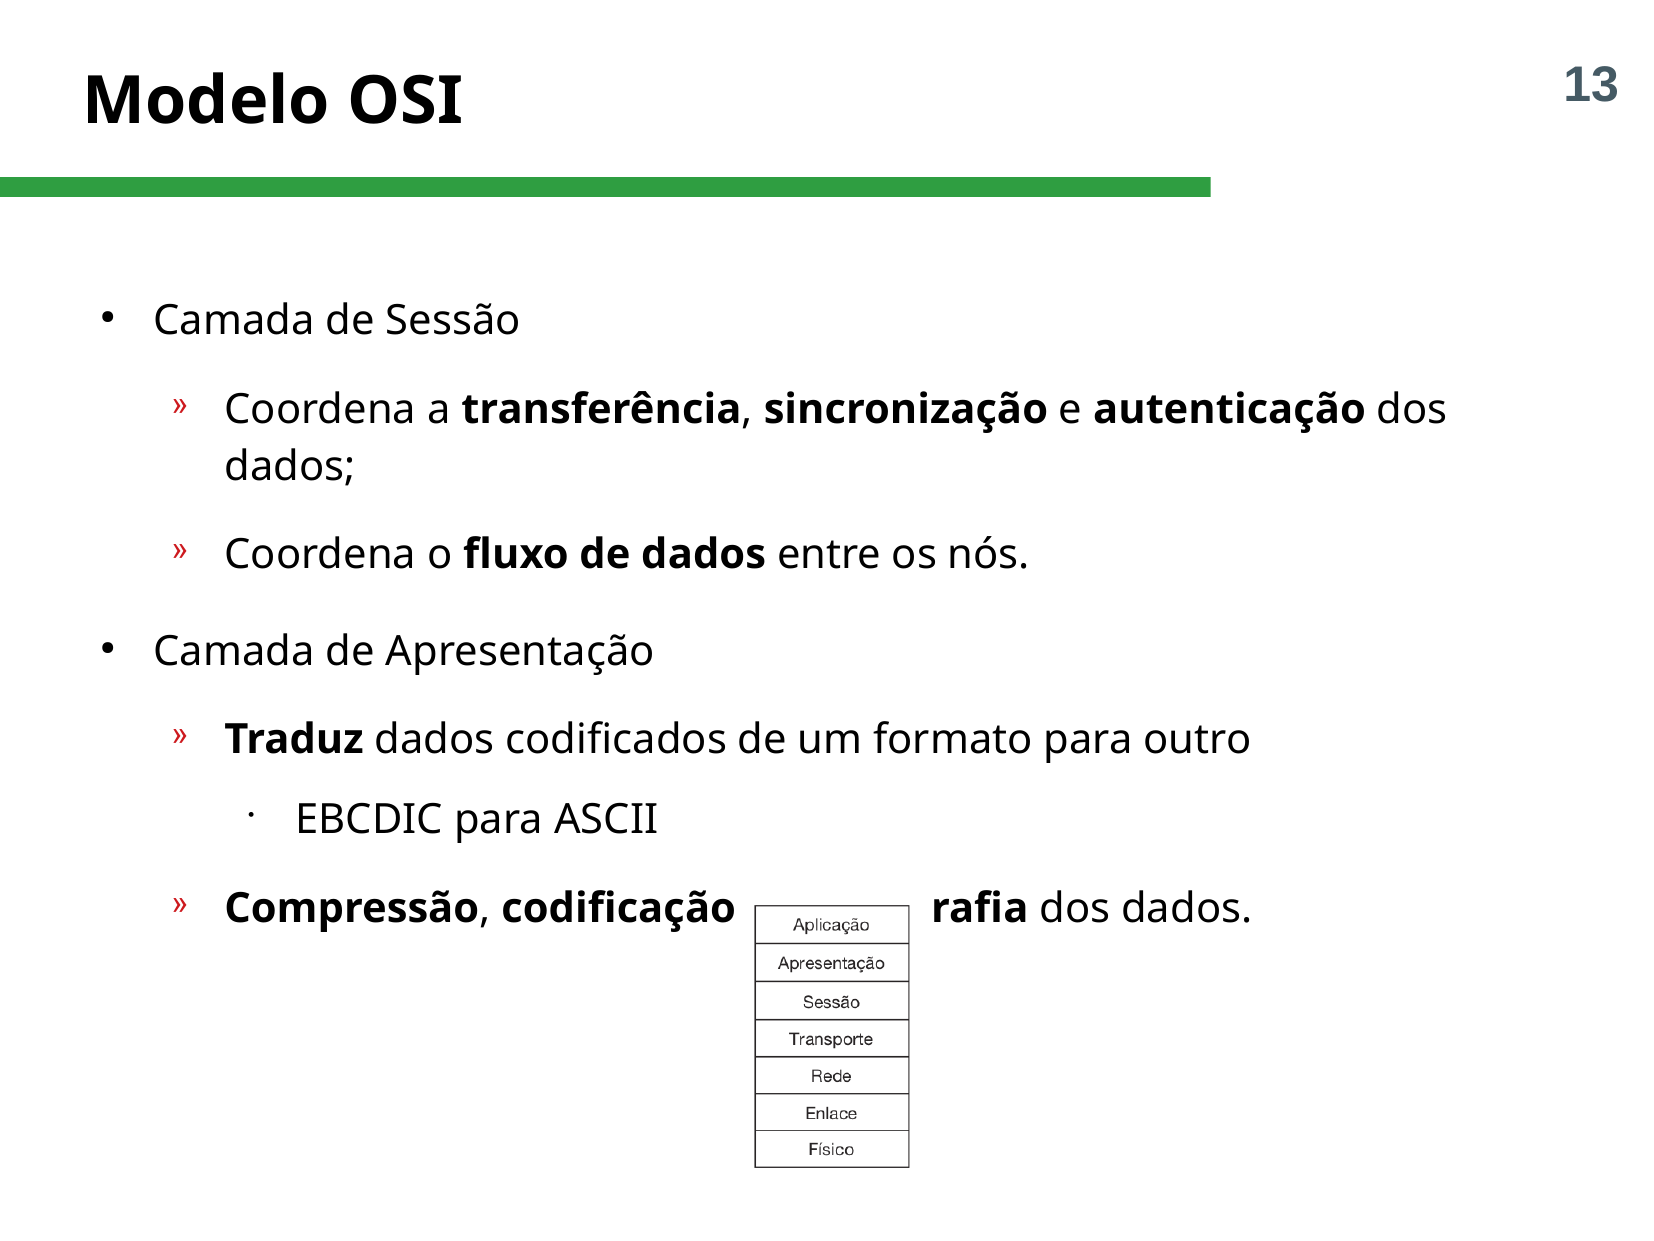

# Modelo OSI
Camada de Sessão
Coordena a transferência, sincronização e autenticação dos dados;
Coordena o fluxo de dados entre os nós.
Camada de Apresentação
Traduz dados codificados de um formato para outro
EBCDIC para ASCII
Compressão, codificação e criptografia dos dados.